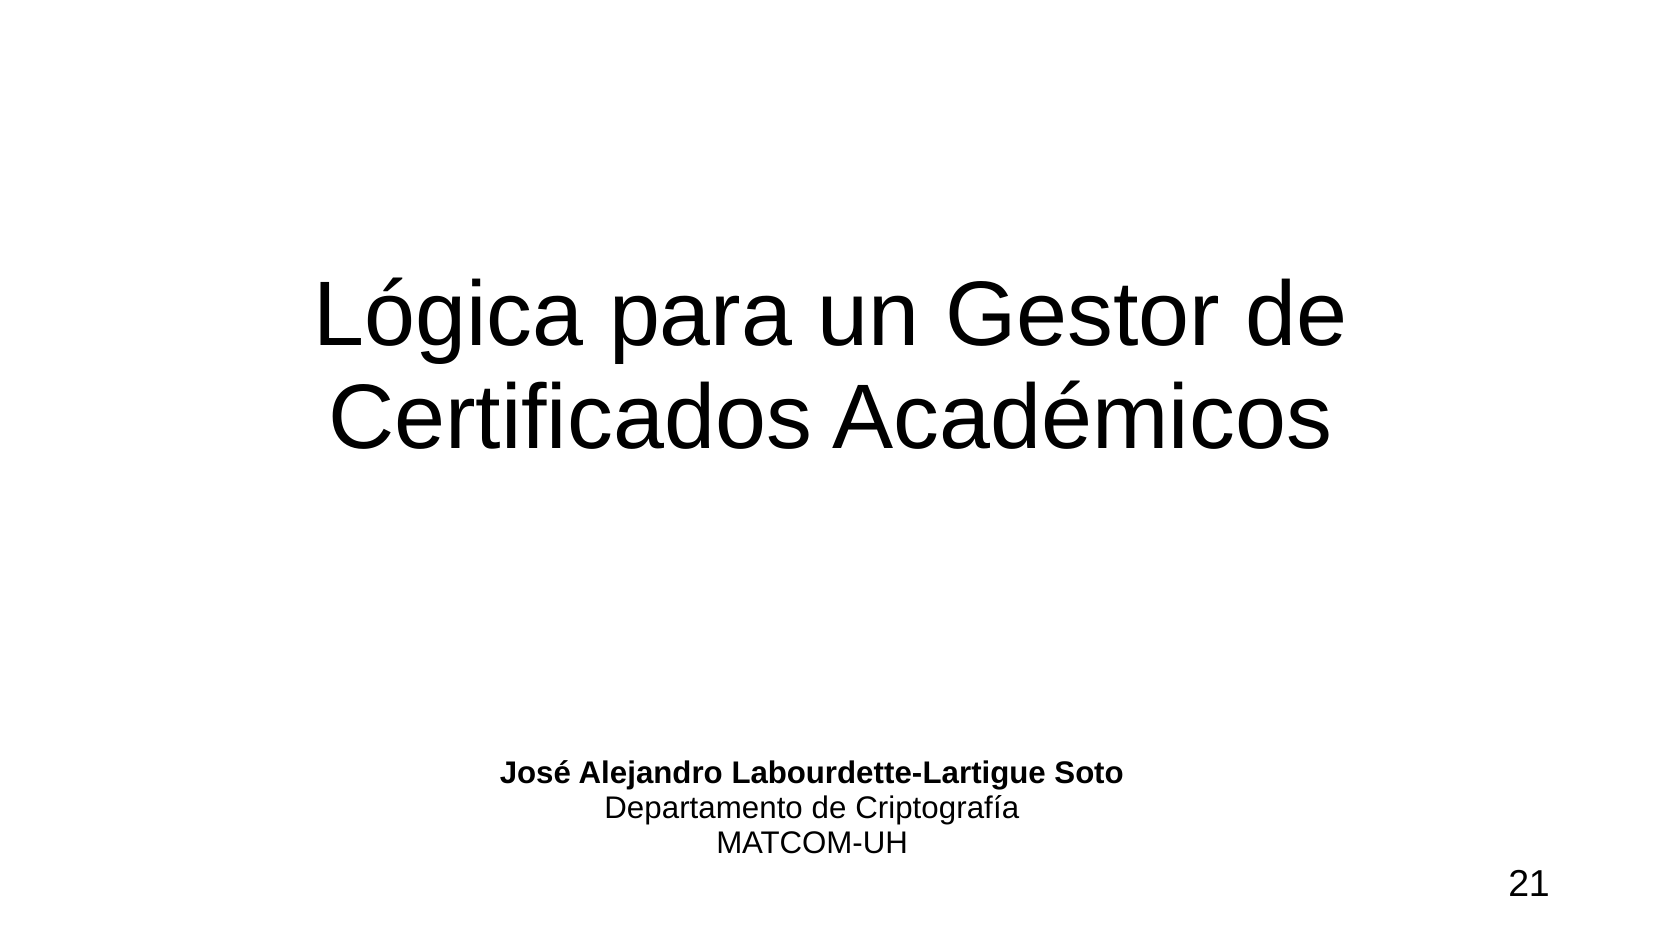

# Lógica para un Gestor de Certificados Académicos
José Alejandro Labourdette-Lartigue Soto
Departamento de Criptografía
MATCOM-UH